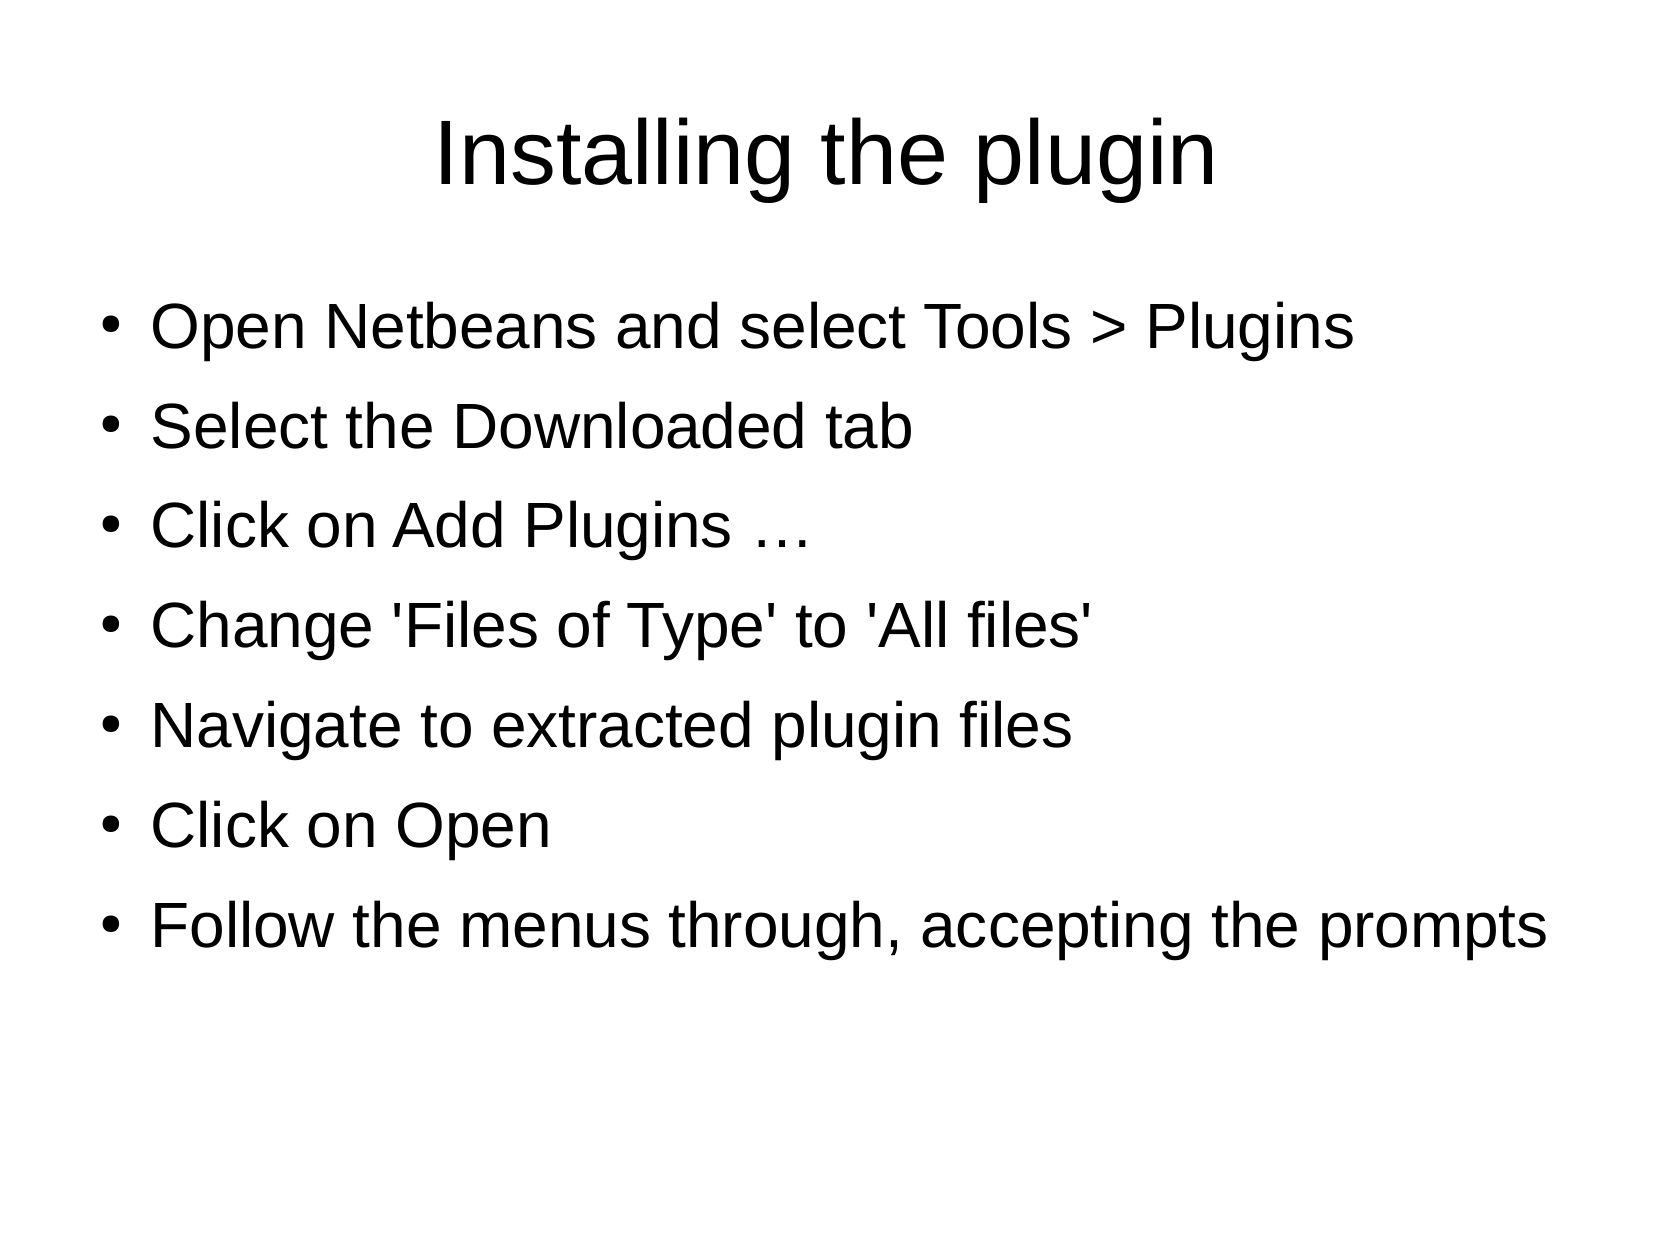

# Installing the plugin
Open Netbeans and select Tools > Plugins
Select the Downloaded tab
Click on Add Plugins …
Change 'Files of Type' to 'All files'
Navigate to extracted plugin files
Click on Open
Follow the menus through, accepting the prompts